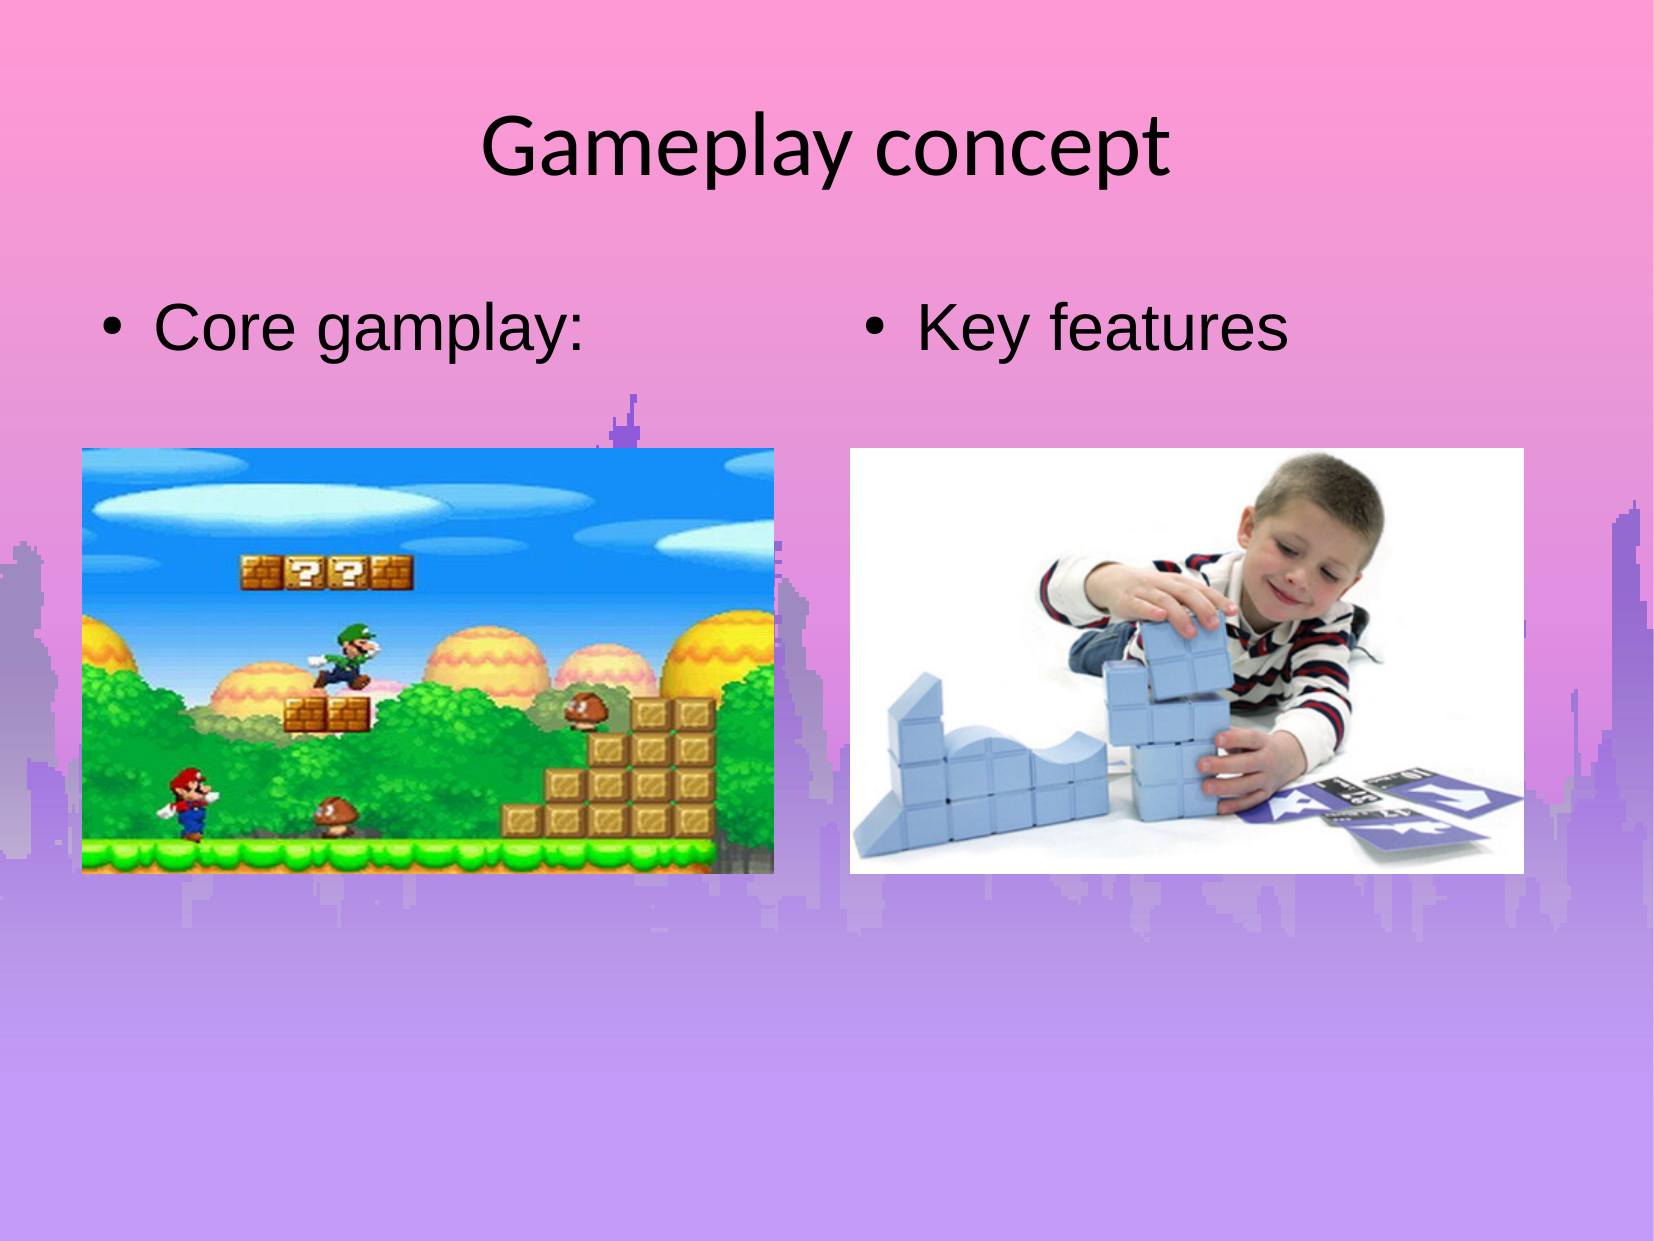

Gameplay concept
# Core gamplay:
Key features